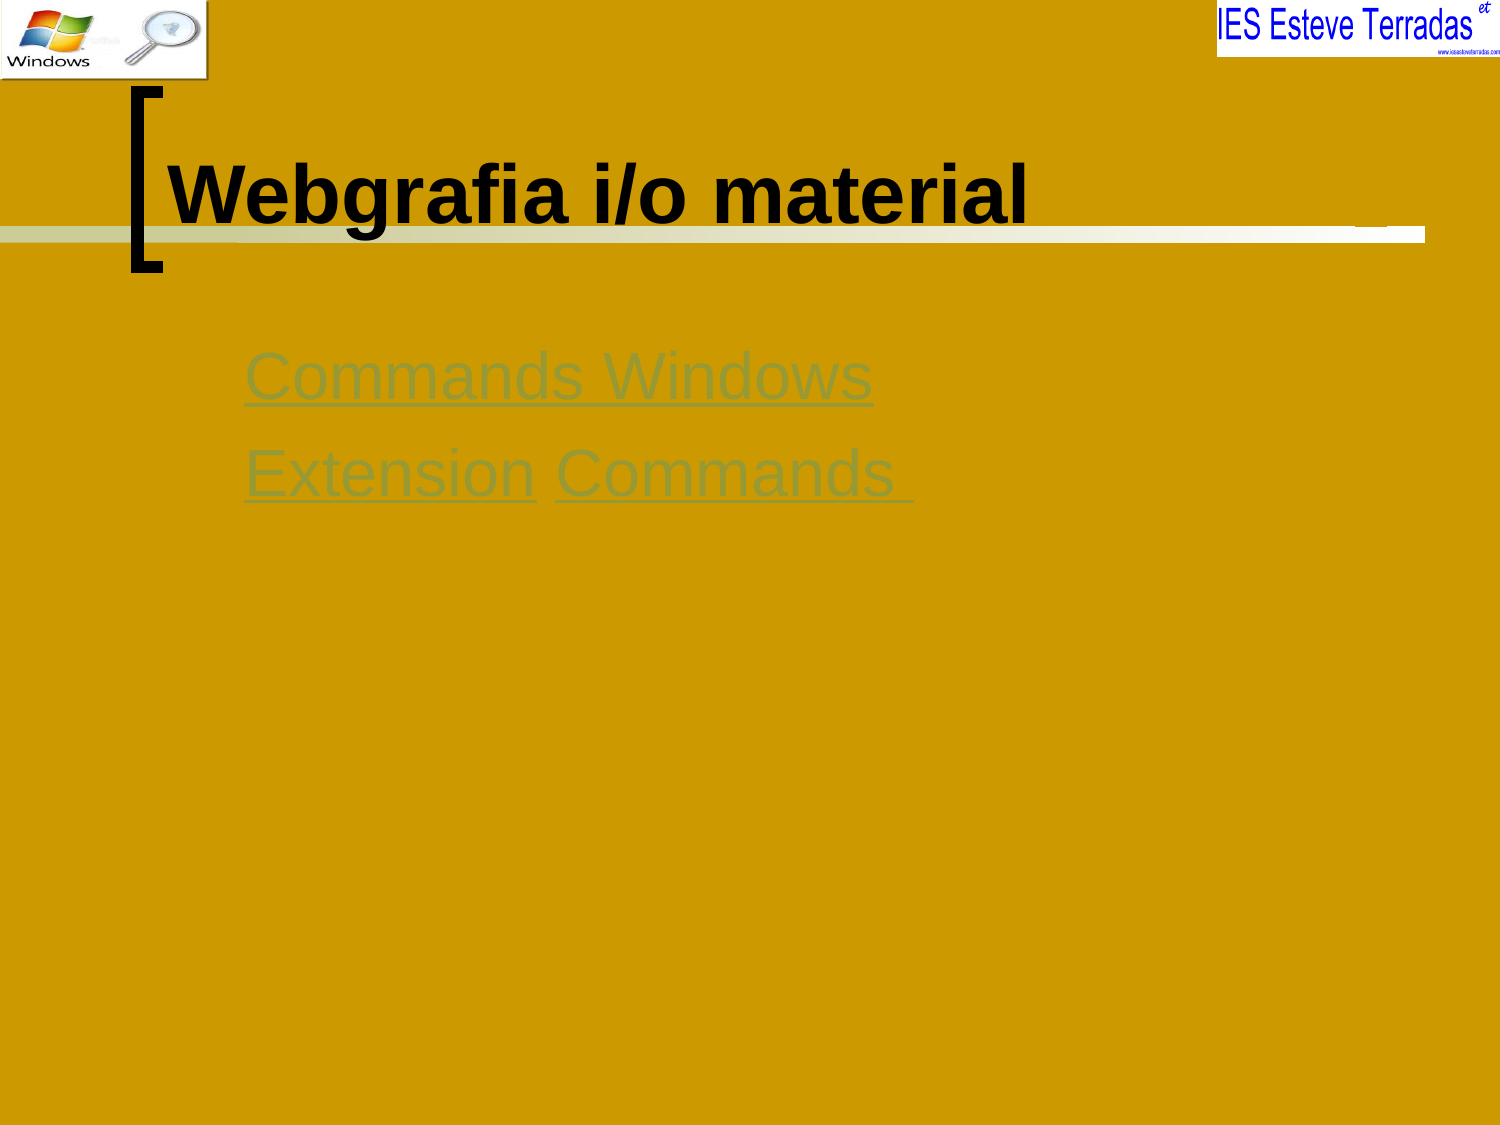

# Webgrafia i/o material
Commands Windows
Extension Commands